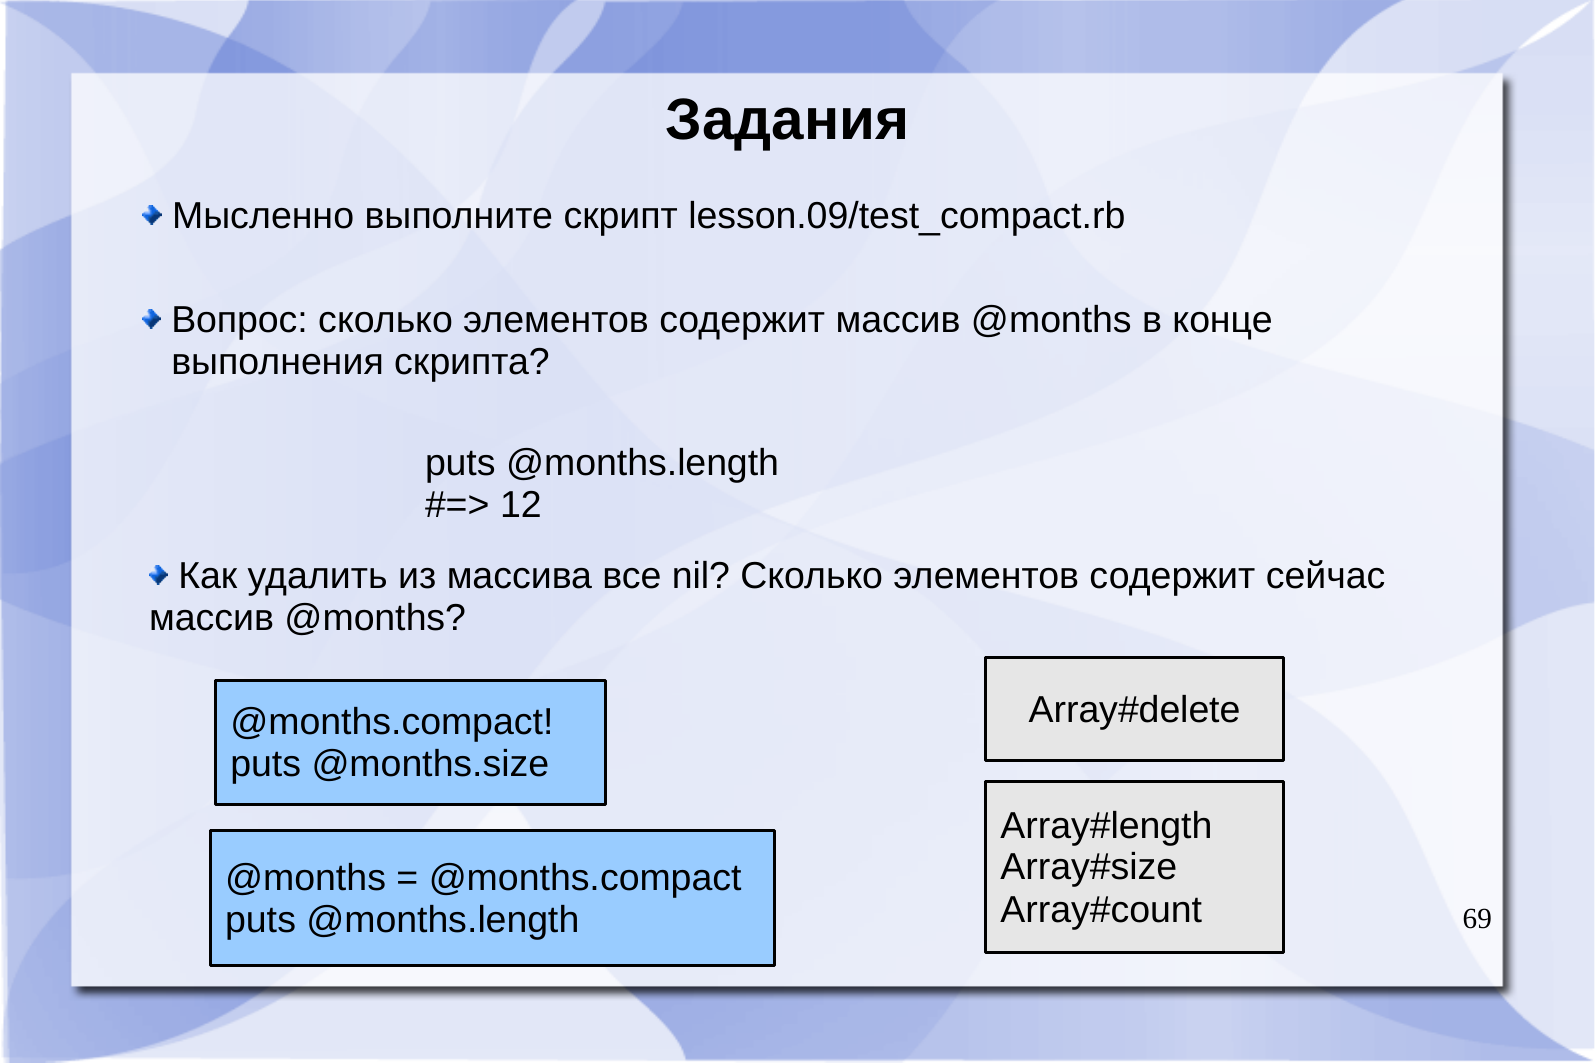

# Задания
 Мысленно выполните скрипт lesson.09/test_compact.rb
 Вопрос: сколько элементов содержит массив @months в конце
 выполнения скрипта?
puts @months.length
#=> 12
 Как удалить из массива все nil? Сколько элементов содержит сейчас массив @months?
Array#delete
@months.compact!
puts @months.size
Array#length
Array#size
Array#count
@months = @months.compact
puts @months.length
69